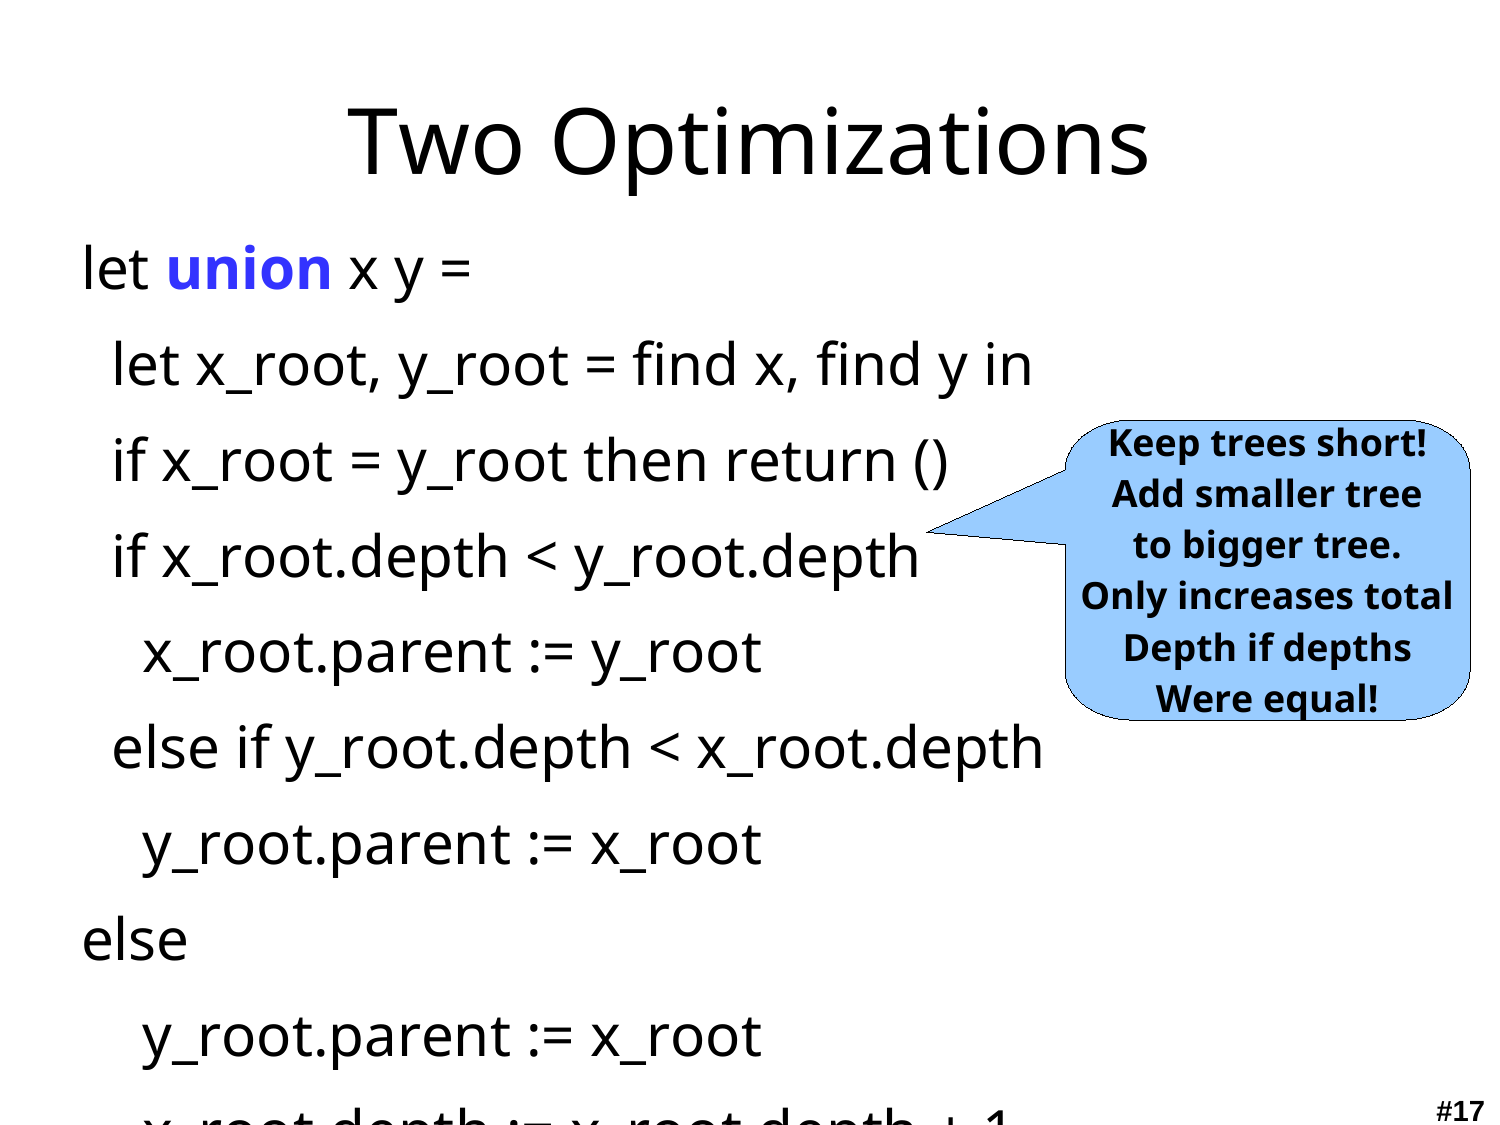

# Two Optimizations
let union x y =
 let x_root, y_root = find x, find y in
 if x_root = y_root then return ()
 if x_root.depth < y_root.depth
 x_root.parent := y_root
 else if y_root.depth < x_root.depth
 y_root.parent := x_root
else
 y_root.parent := x_root
 x_root.depth := x_root.depth + 1
Keep trees short!
Add smaller tree
to bigger tree.
Only increases total
Depth if depths
Were equal!
17